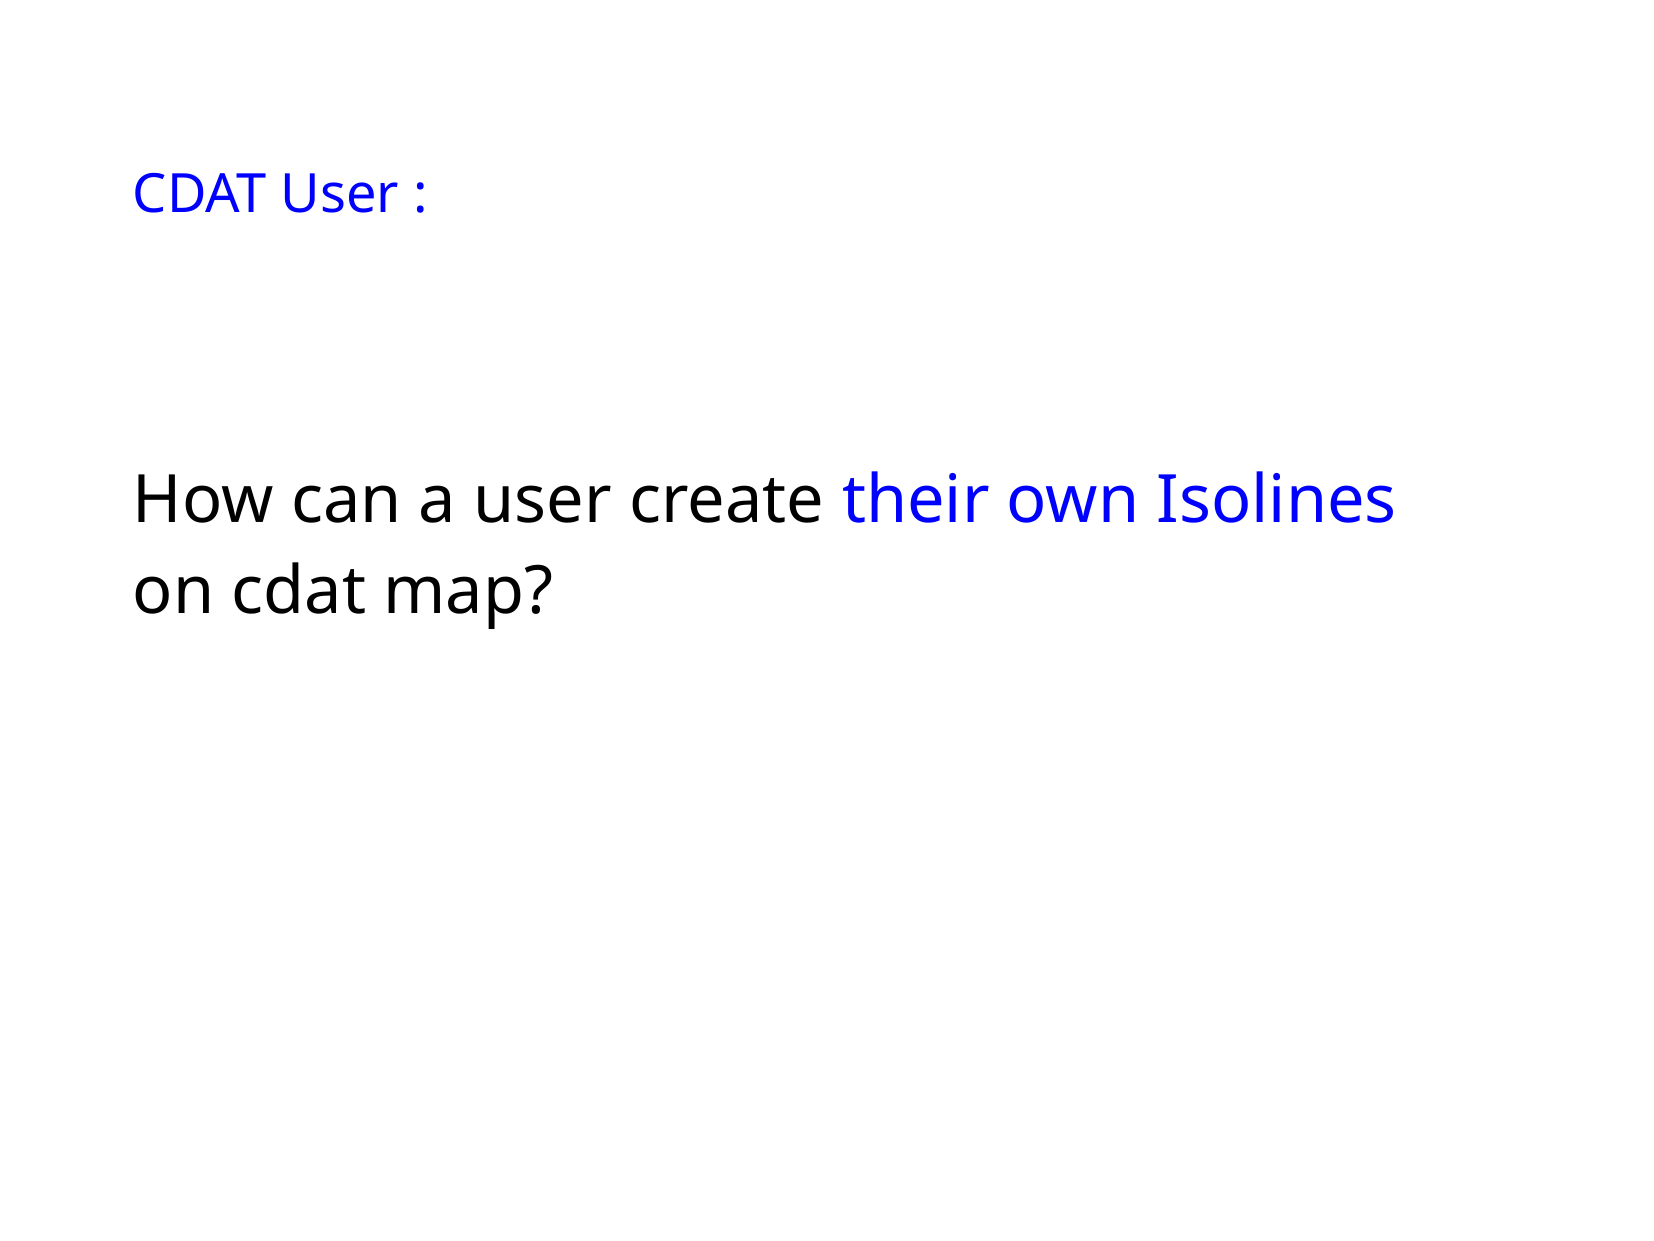

CDAT User :
How can a user create their own Isolines on cdat map?